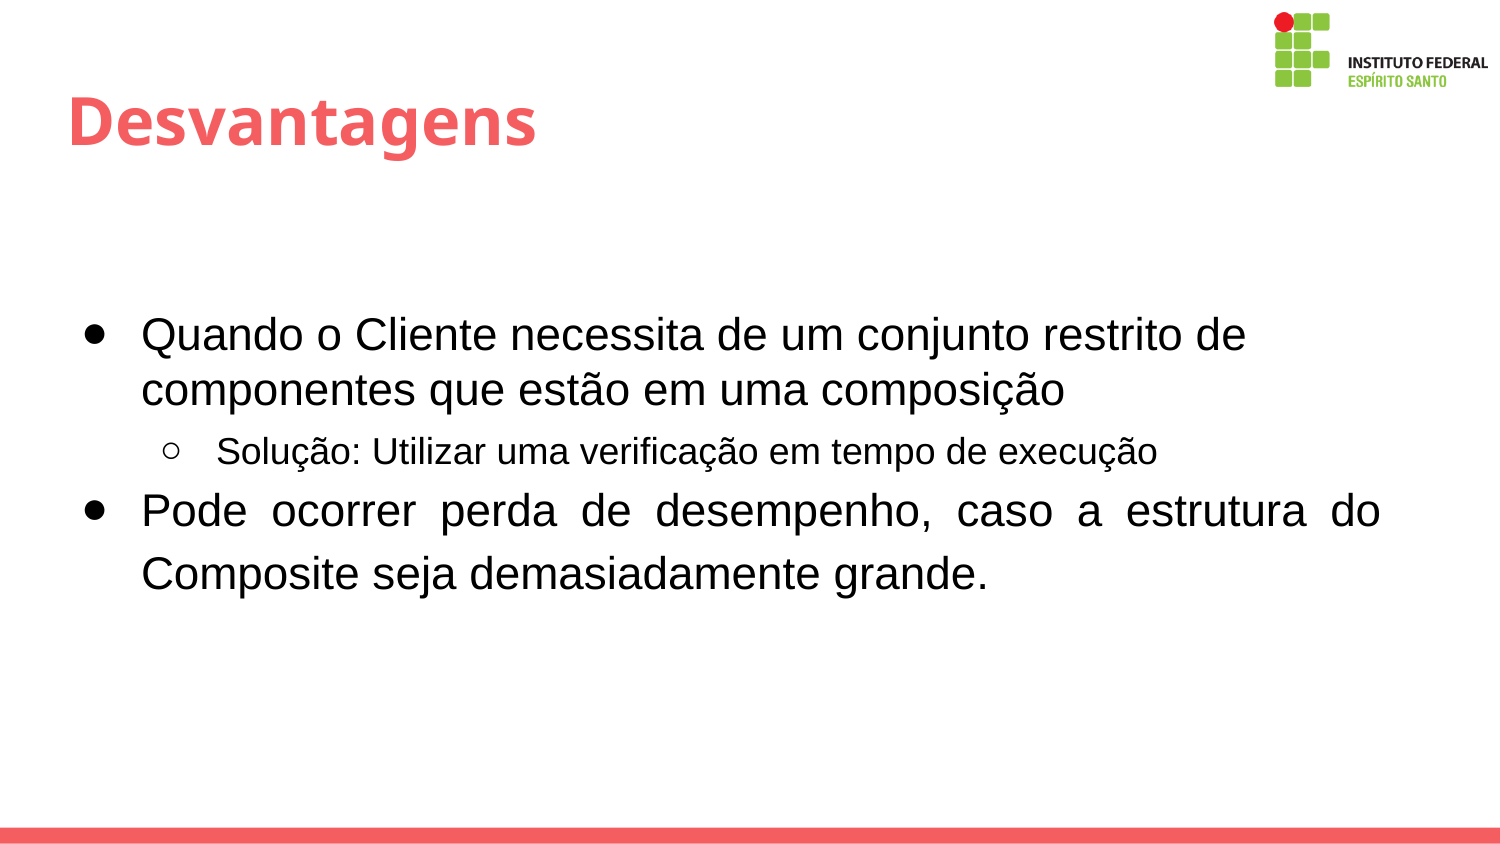

# Desvantagens
Quando o Cliente necessita de um conjunto restrito de componentes que estão em uma composição
Solução: Utilizar uma verificação em tempo de execução
Pode ocorrer perda de desempenho, caso a estrutura do Composite seja demasiadamente grande.